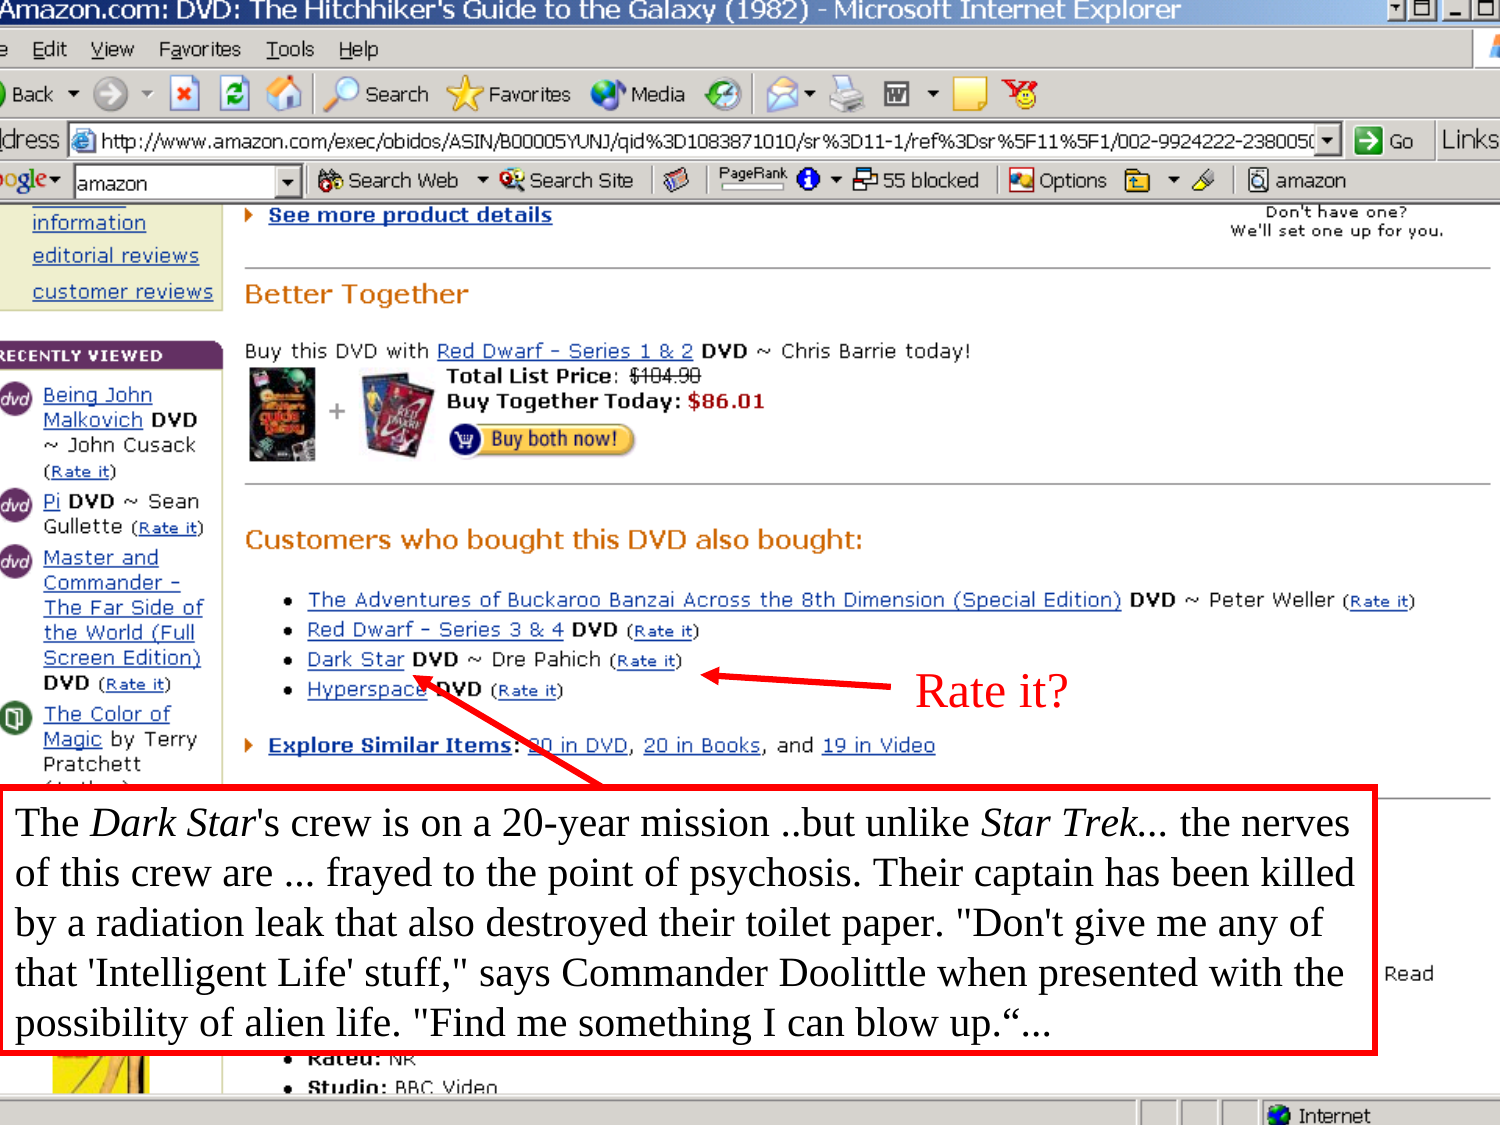

Rate it?
The Dark Star's crew is on a 20-year mission ..but unlike Star Trek... the nerves of this crew are ... frayed to the point of psychosis. Their captain has been killed by a radiation leak that also destroyed their toilet paper. "Don't give me any of that 'Intelligent Life' stuff," says Commander Doolittle when presented with the possibility of alien life. "Find me something I can blow up.“...